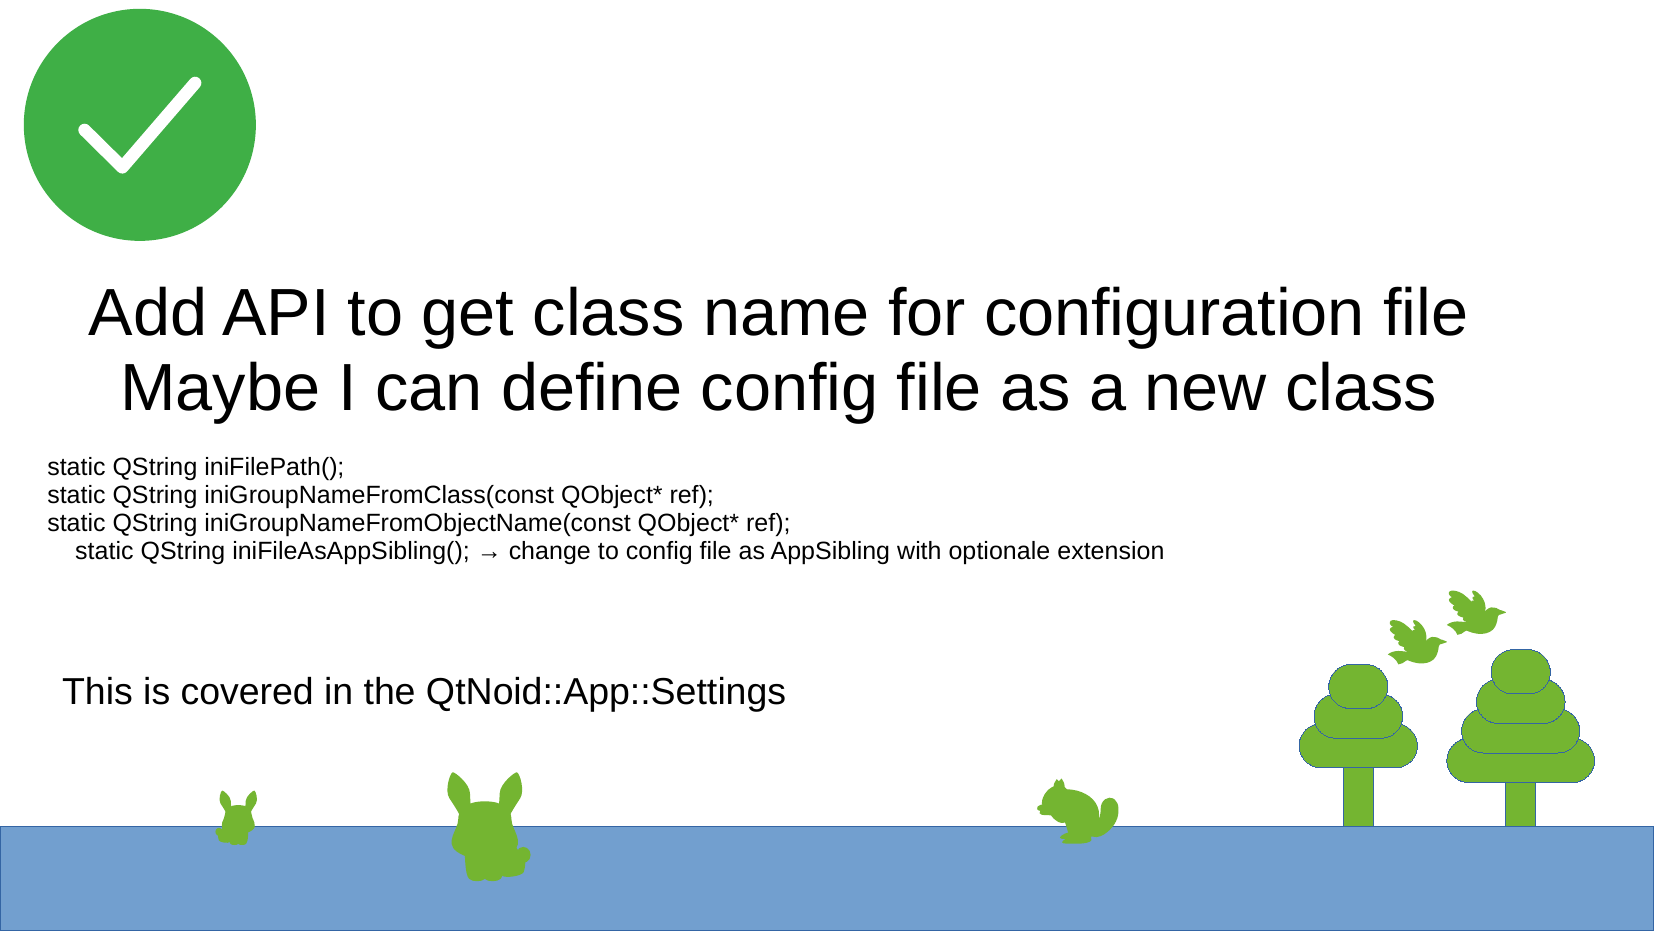

# Add API to get class name for configuration file
Maybe I can define config file as a new class
static QString iniFilePath();
static QString iniGroupNameFromClass(const QObject* ref);
static QString iniGroupNameFromObjectName(const QObject* ref);
 static QString iniFileAsAppSibling(); → change to config file as AppSibling with optionale extension
This is covered in the QtNoid::App::Settings